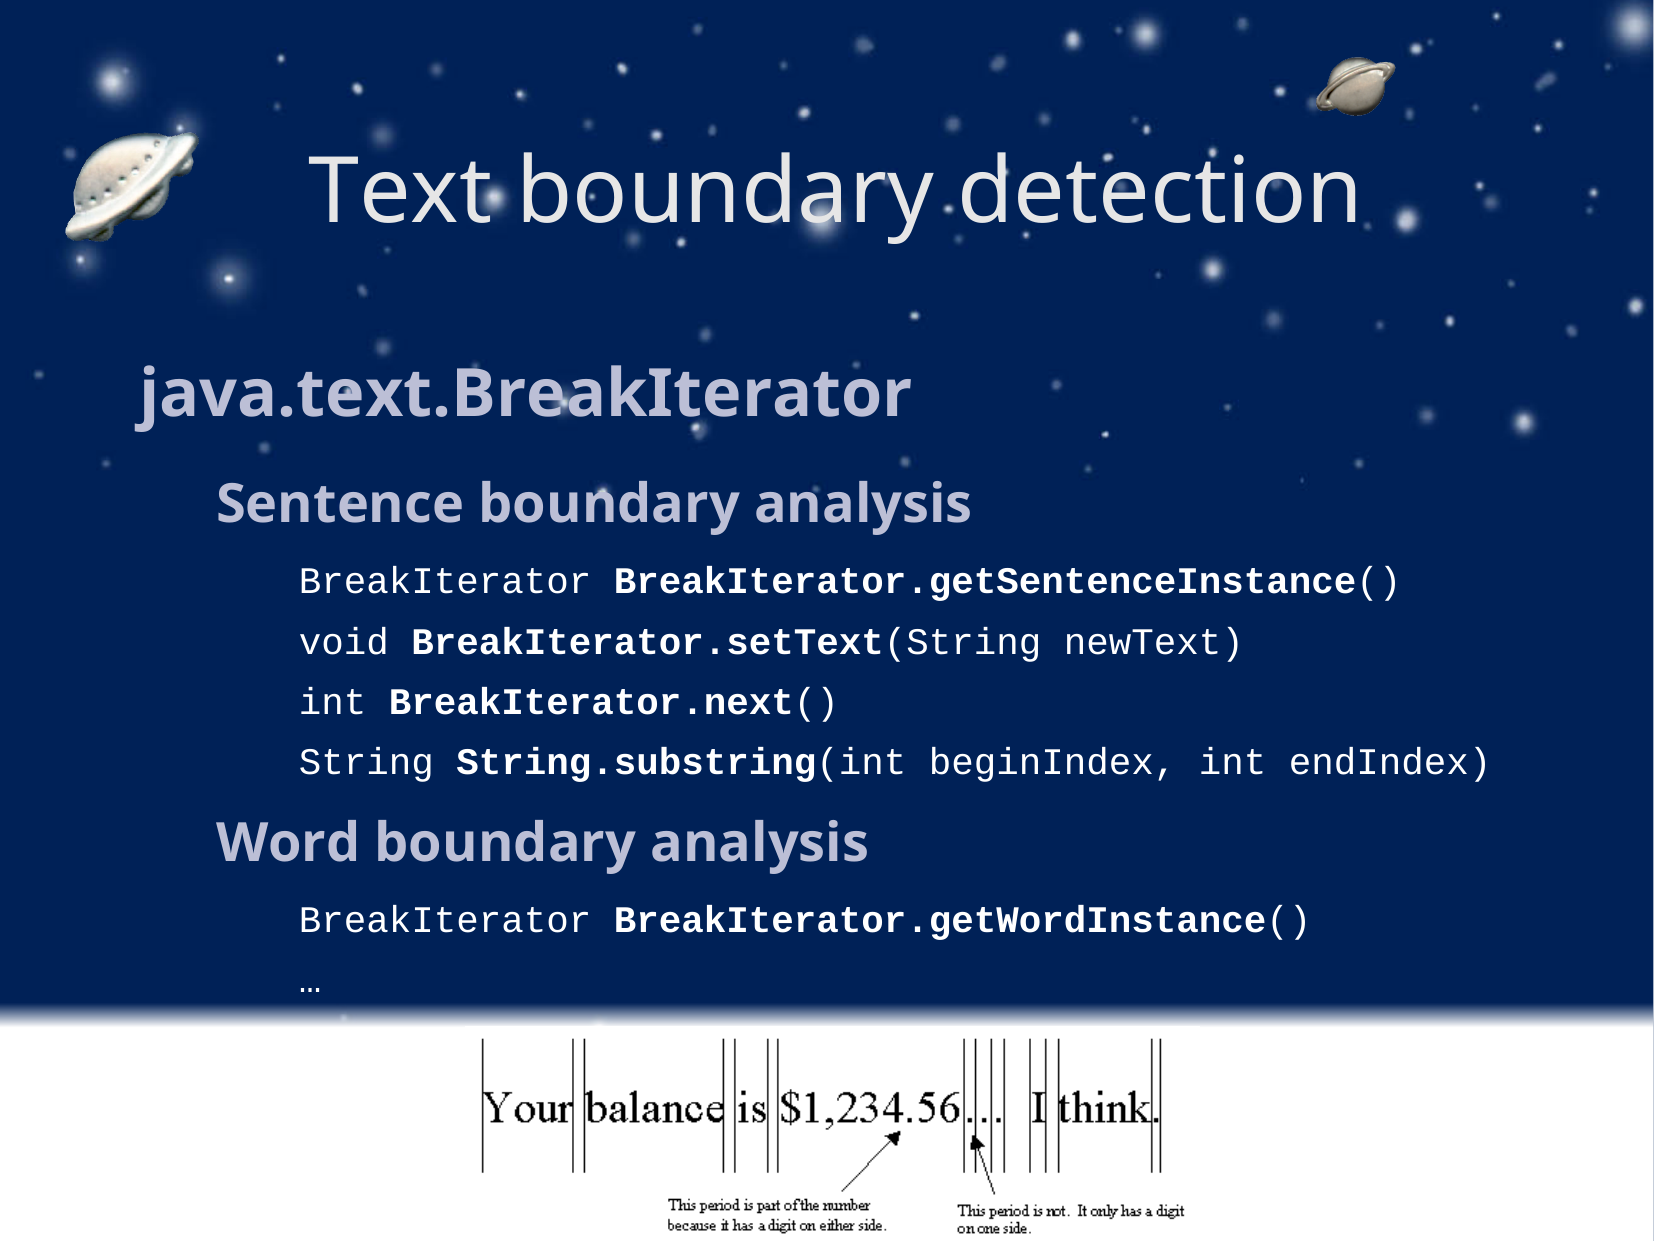

# Text boundary detection
java.text.BreakIterator
Sentence boundary analysis
BreakIterator BreakIterator.getSentenceInstance()
void BreakIterator.setText(String newText)
int BreakIterator.next()
String String.substring(int beginIndex, int endIndex)
Word boundary analysis
BreakIterator BreakIterator.getWordInstance()
…